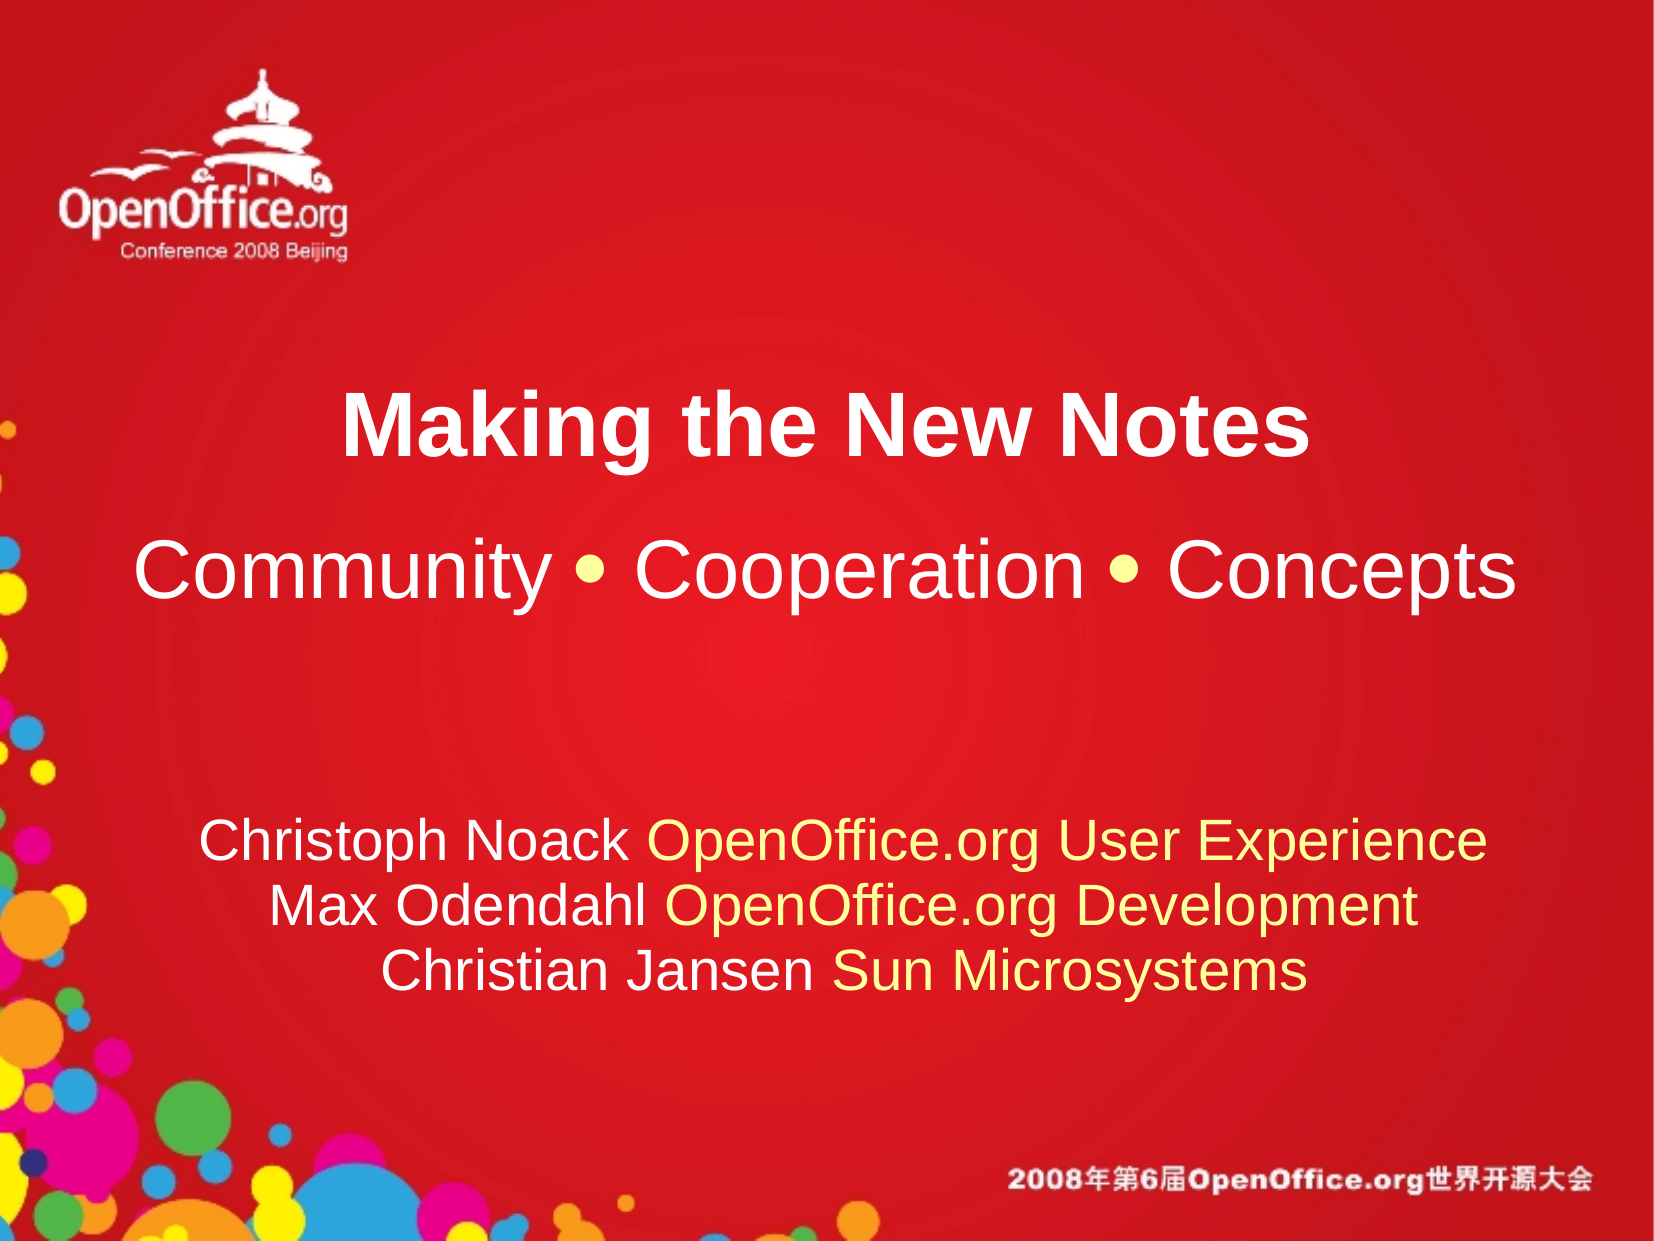

# Making the New Notes
 Cooperation 
Community
Concepts
Christoph Noack OpenOffice.org User Experience
Max Odendahl OpenOffice.org Development
Christian Jansen Sun Microsystems